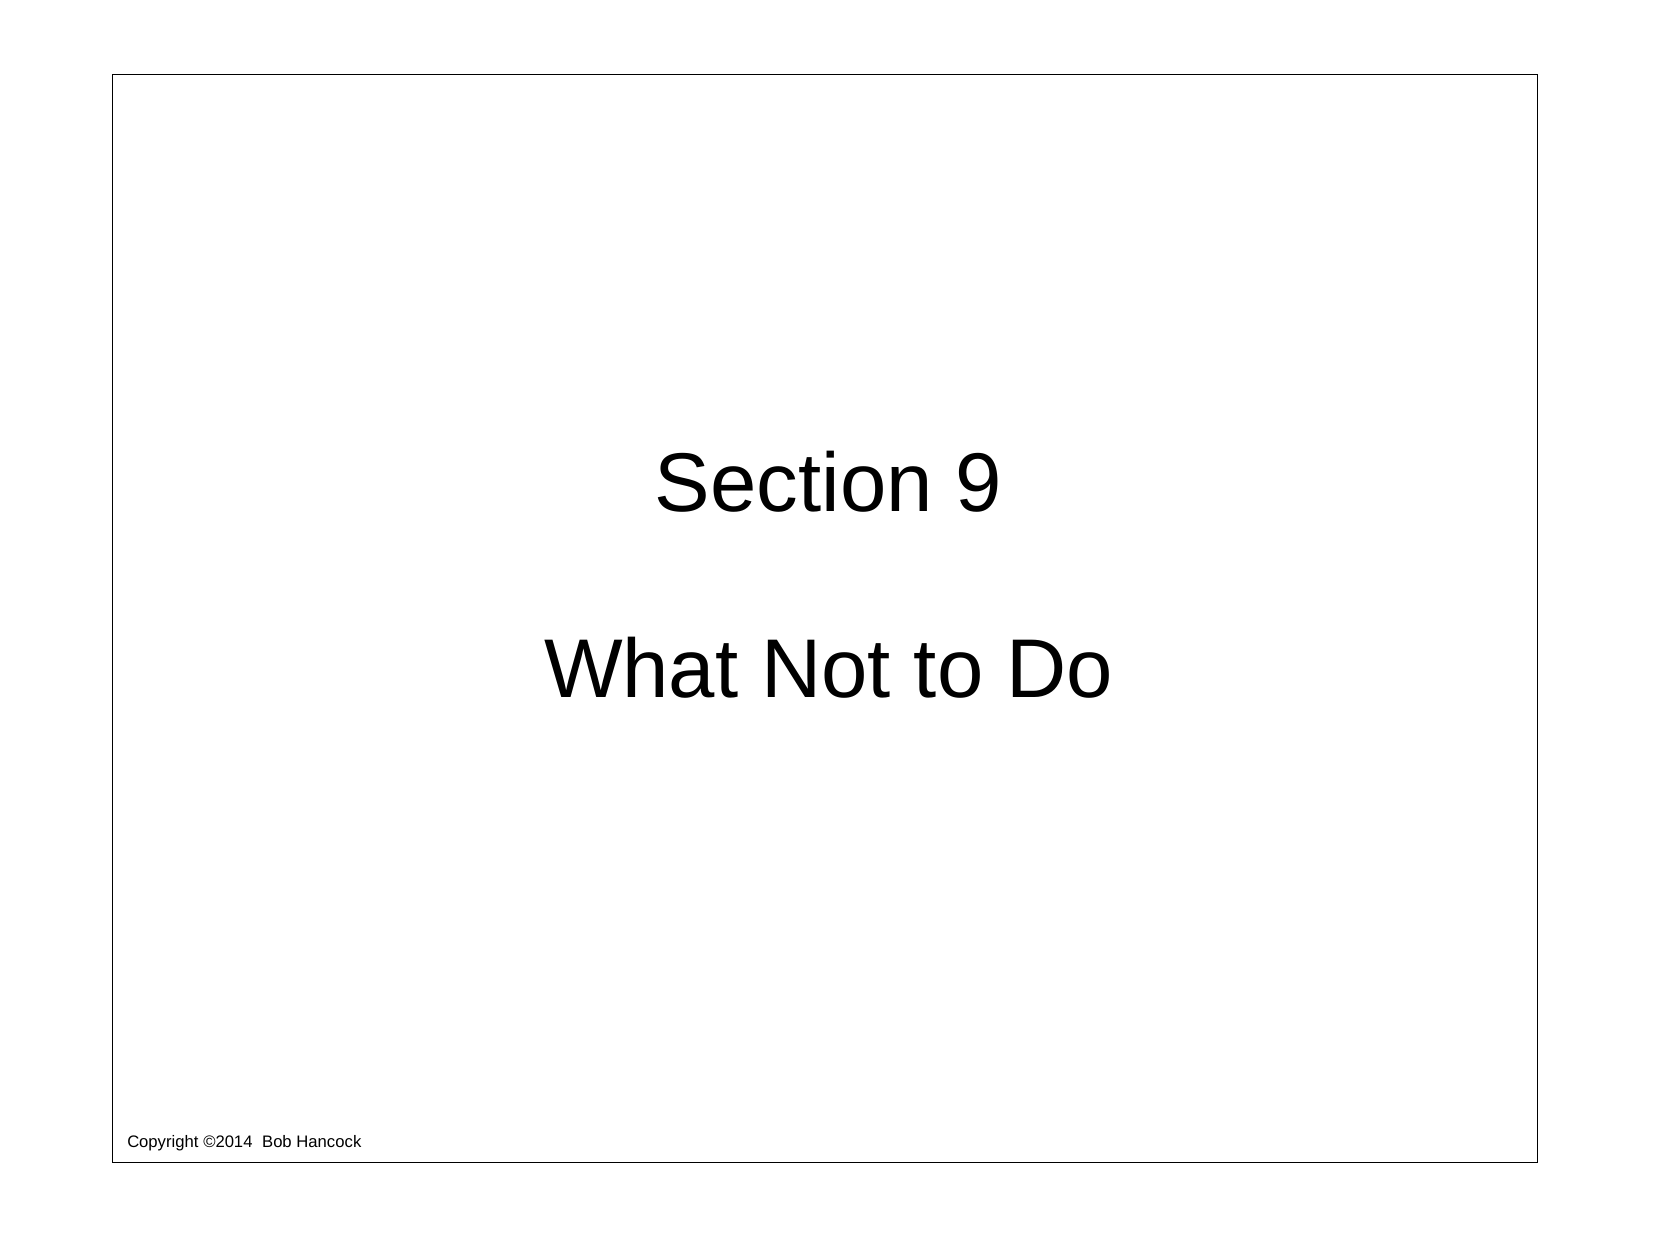

# Section 9 What Not to Do
Copyright ©2014 Bob Hancock